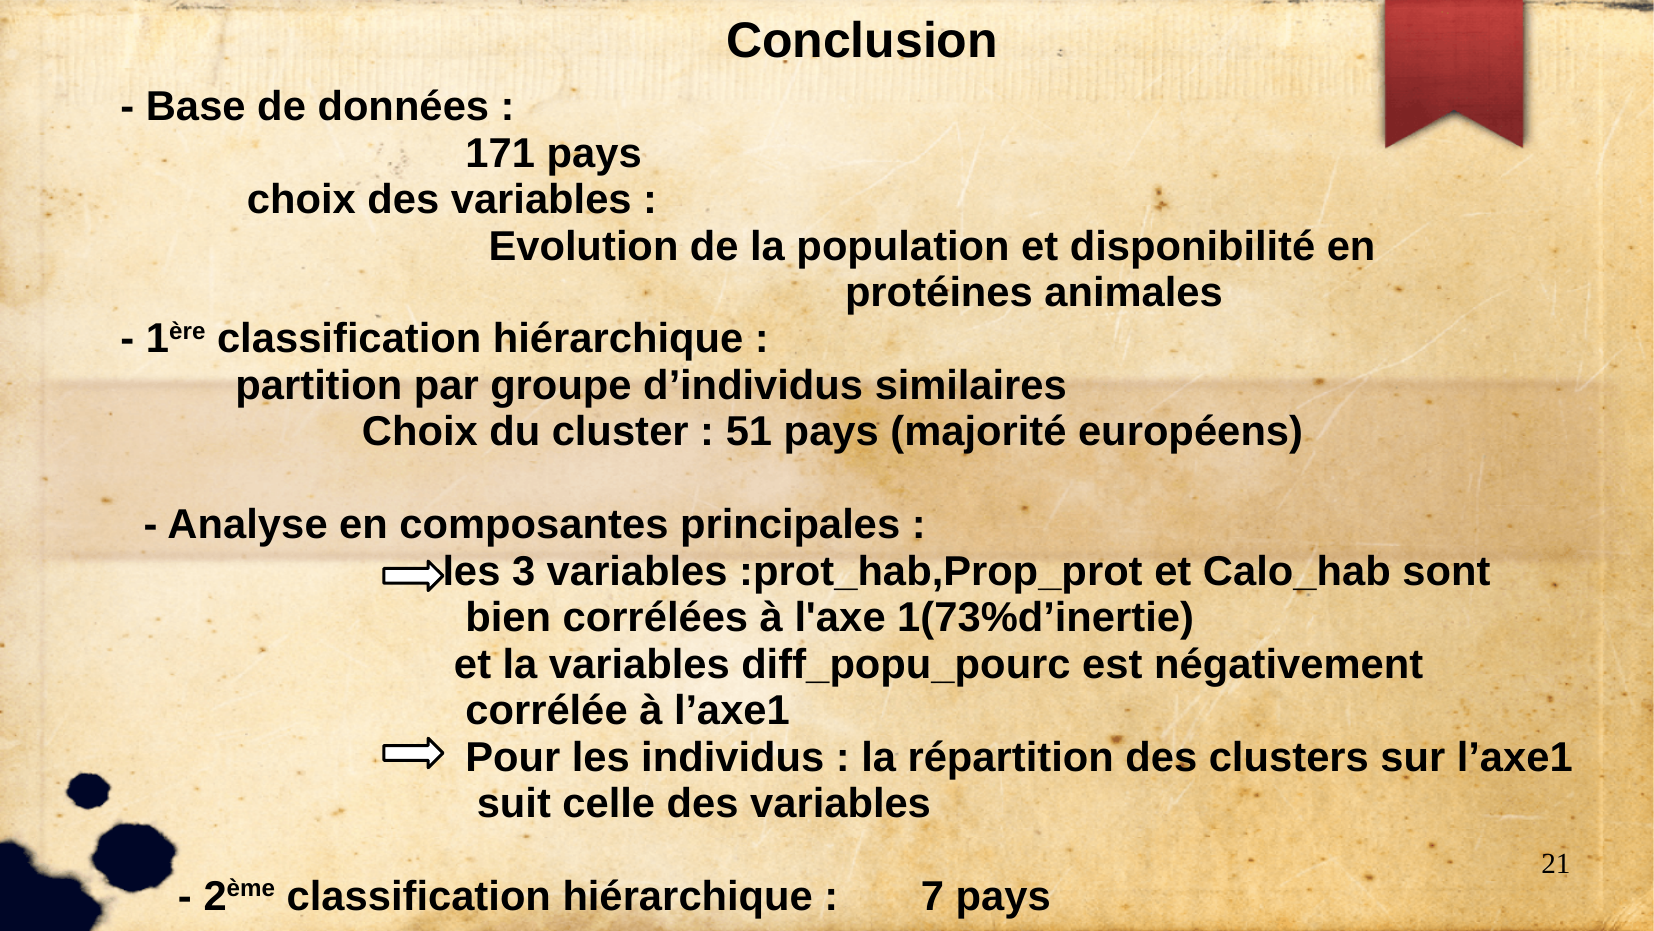

# Conclusion
 - Base de données :
 171 pays
 choix des variables :
 Evolution de la population et disponibilité en
 protéines animales
 - 1ère classification hiérarchique :
 partition par groupe d’individus similaires
 Choix du cluster : 51 pays (majorité européens)
 - Analyse en composantes principales :
 les 3 variables :prot_hab,Prop_prot et Calo_hab sont
 bien corrélées à l'axe 1(73%d’inertie)
 et la variables diff_popu_pourc est négativement
 corrélée à l’axe1
 Pour les individus : la répartition des clusters sur l’axe1 suit celle des variables
 - 2ème classification hiérarchique :  	 7 pays
21